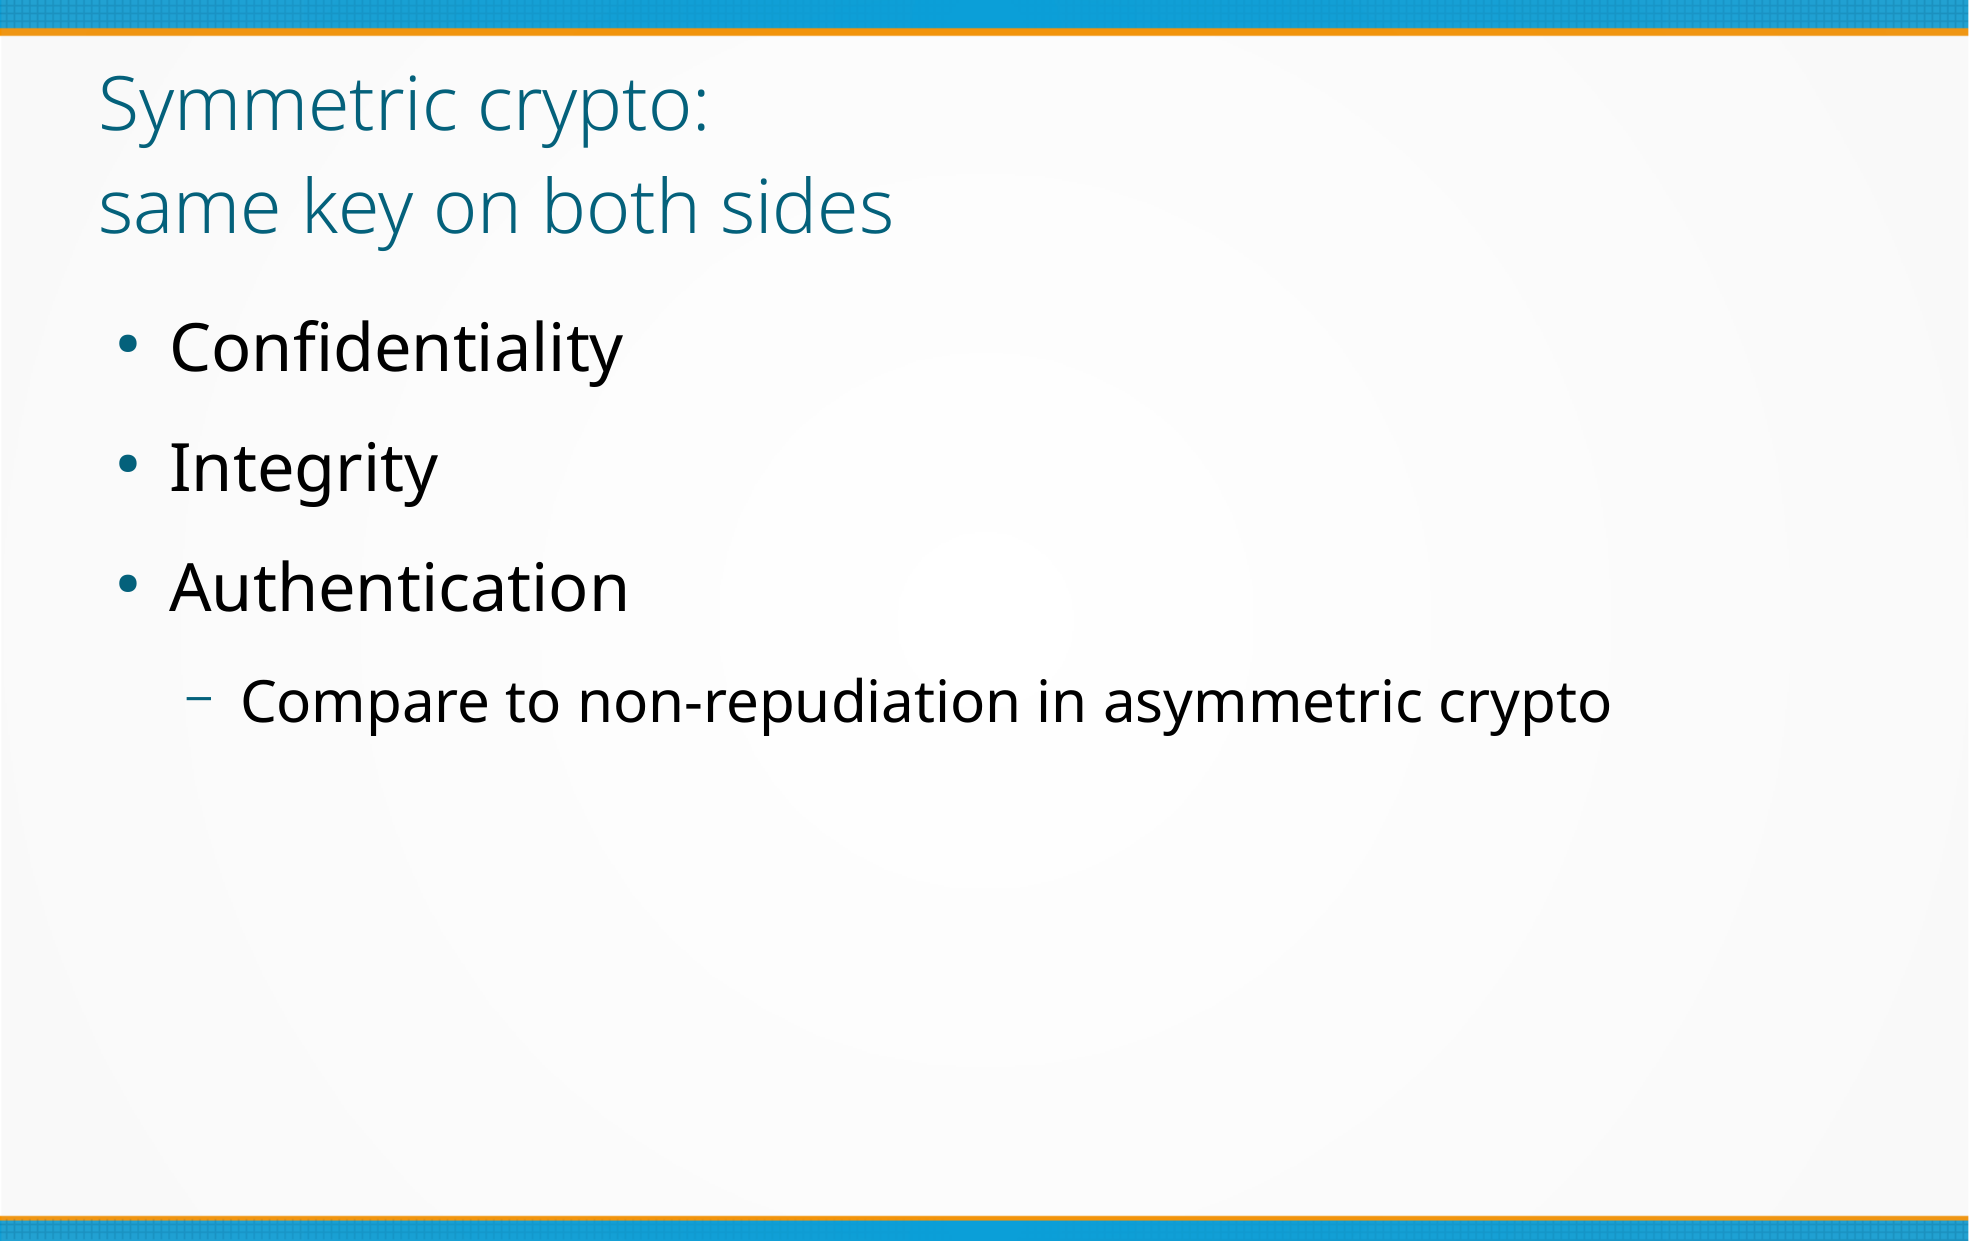

# Symmetric crypto: same key on both sides
Confidentiality
Integrity
Authentication
Compare to non-repudiation in asymmetric crypto